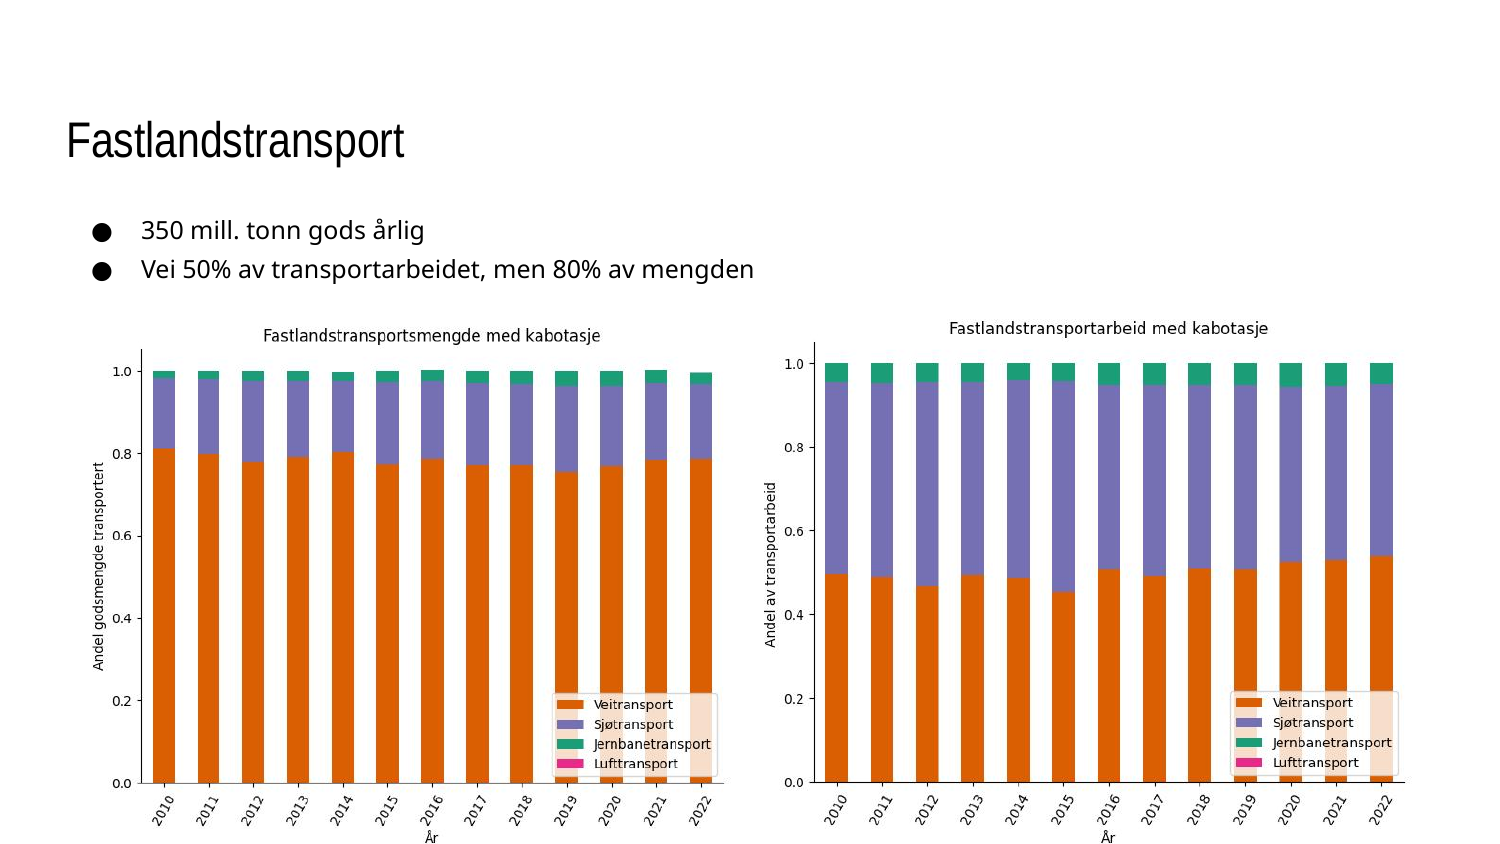

# Fastlandstransport
350 mill. tonn gods årlig
Vei 50% av transportarbeidet, men 80% av mengden